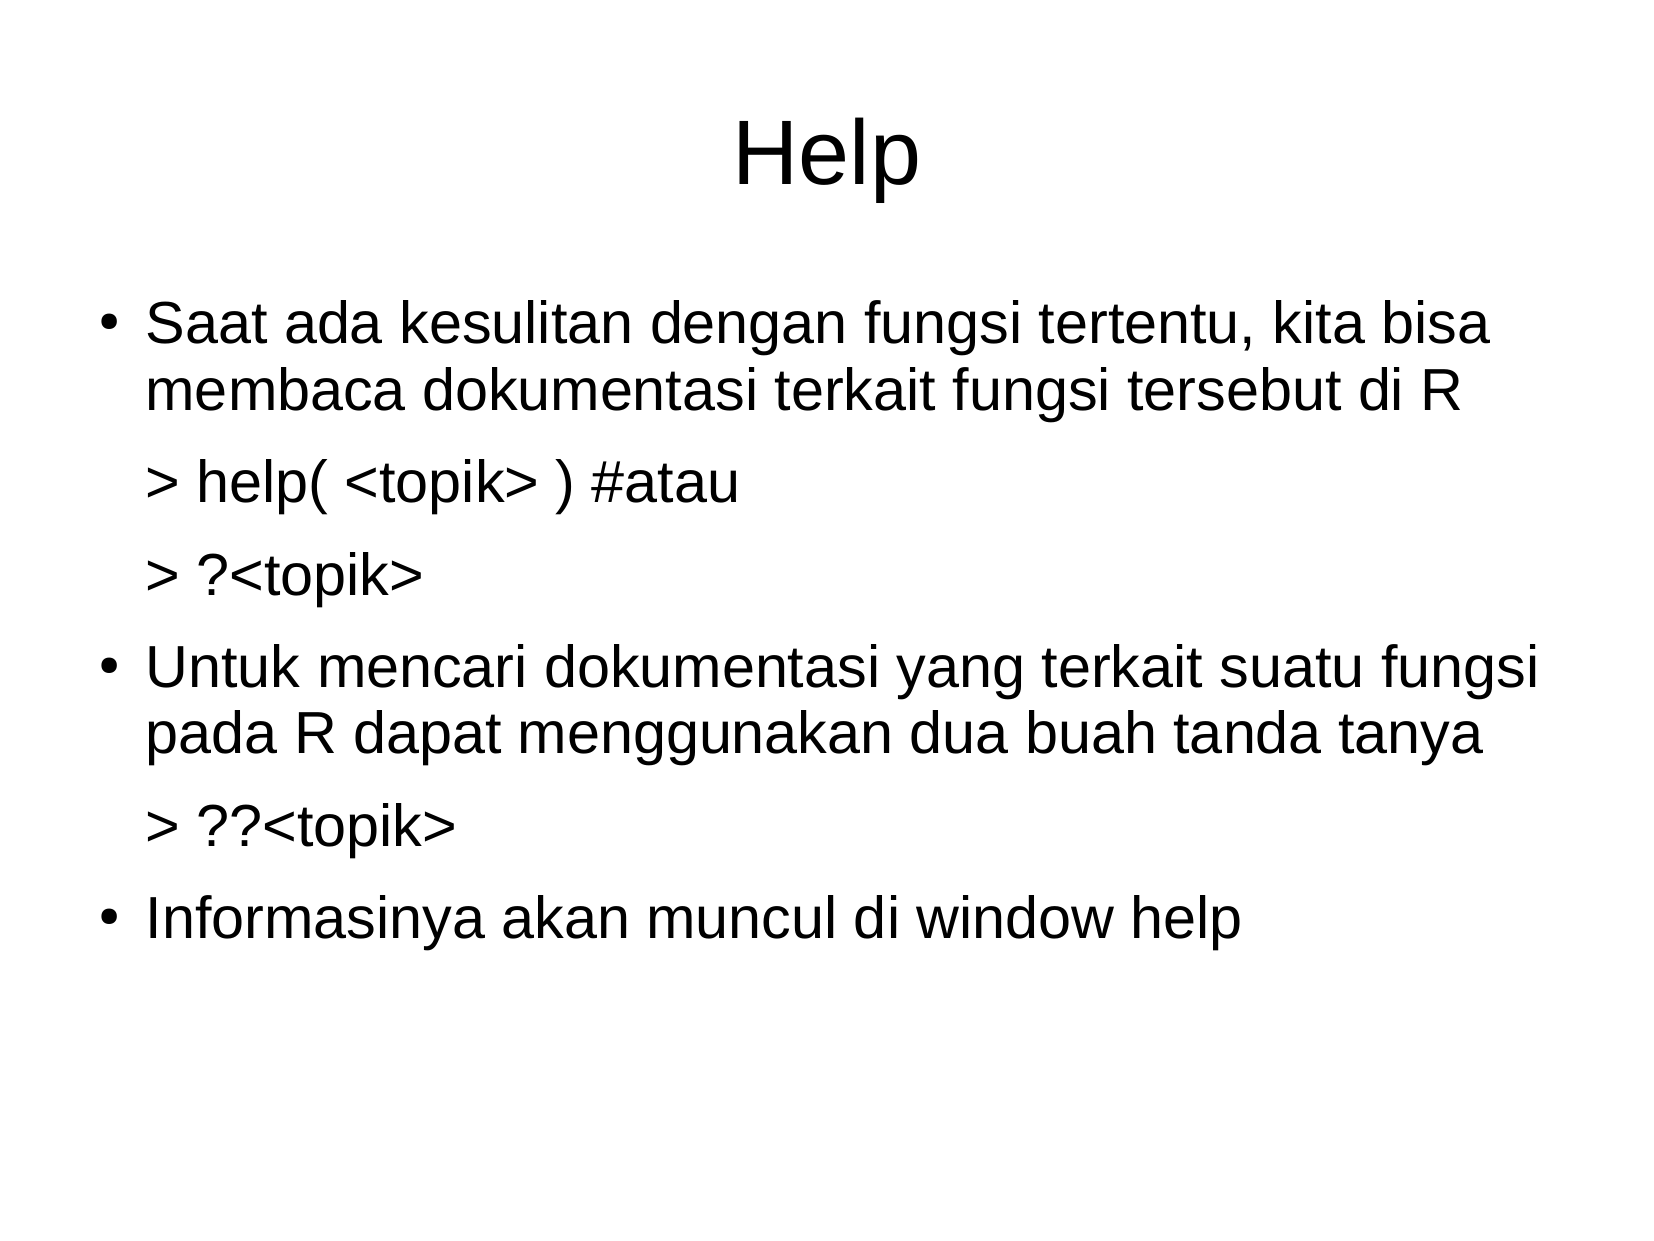

# Help
Saat ada kesulitan dengan fungsi tertentu, kita bisa membaca dokumentasi terkait fungsi tersebut di R
> help( <topik> ) #atau
> ?<topik>
Untuk mencari dokumentasi yang terkait suatu fungsi pada R dapat menggunakan dua buah tanda tanya
> ??<topik>
Informasinya akan muncul di window help